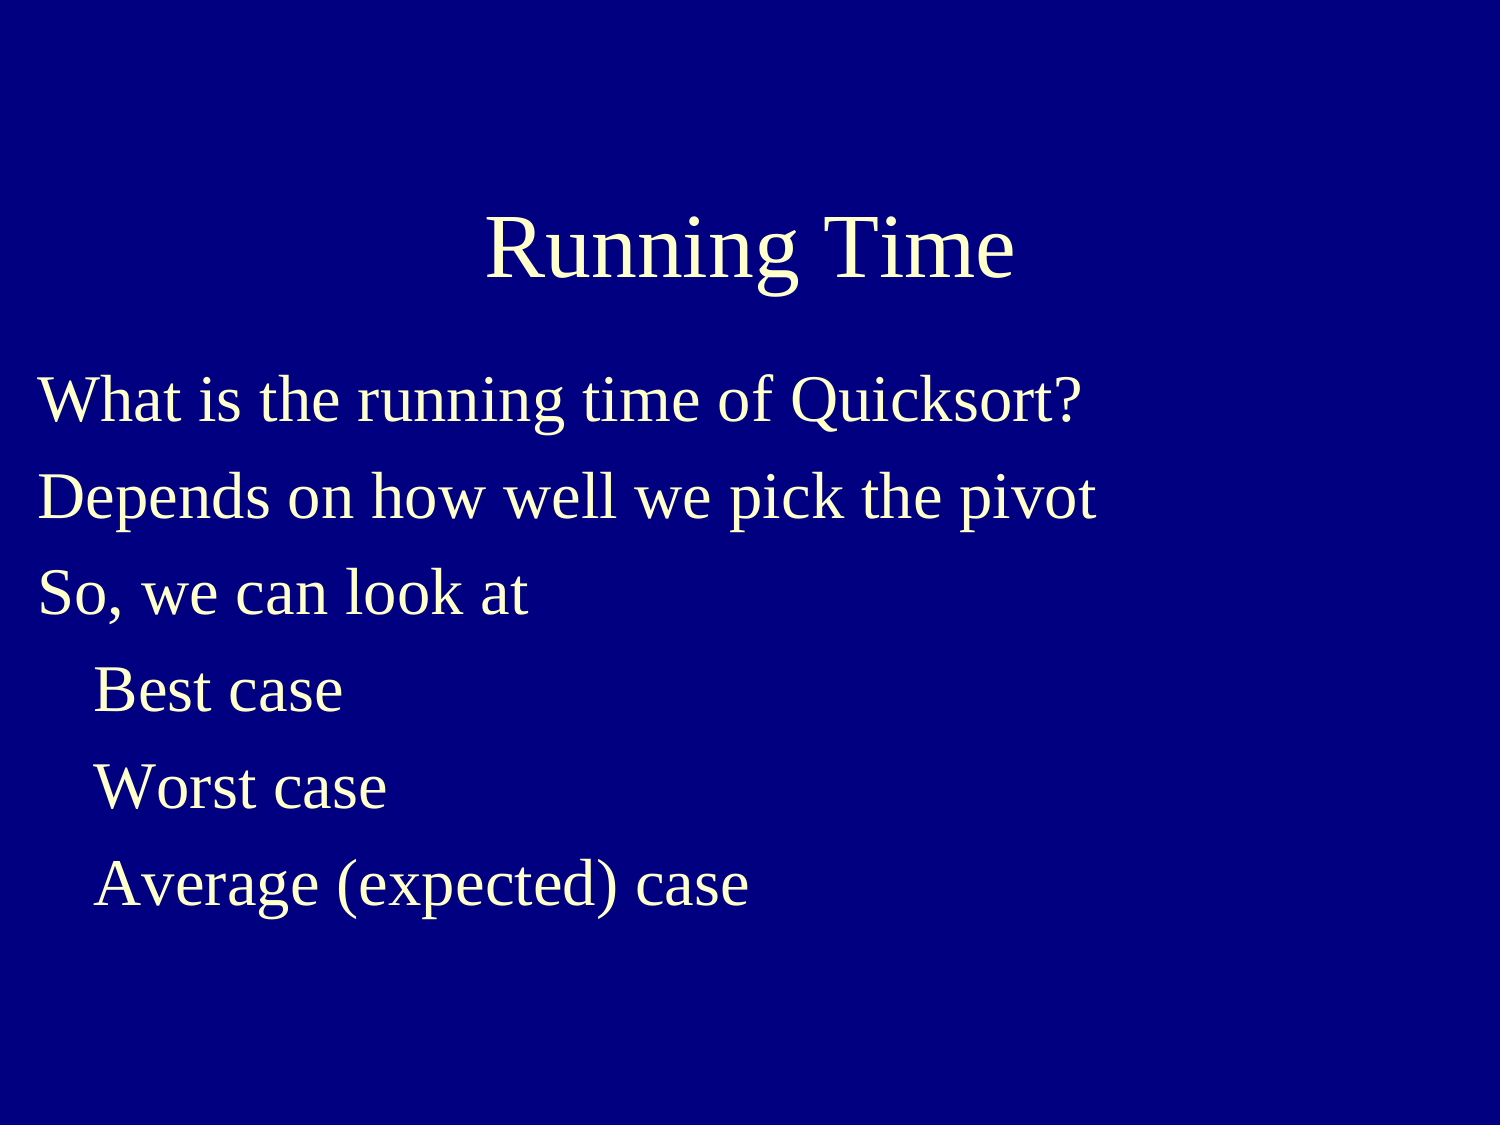

# Running Time
What is the running time of Quicksort?
Depends on how well we pick the pivot
So, we can look at
	Best case
	Worst case
	Average (expected) case